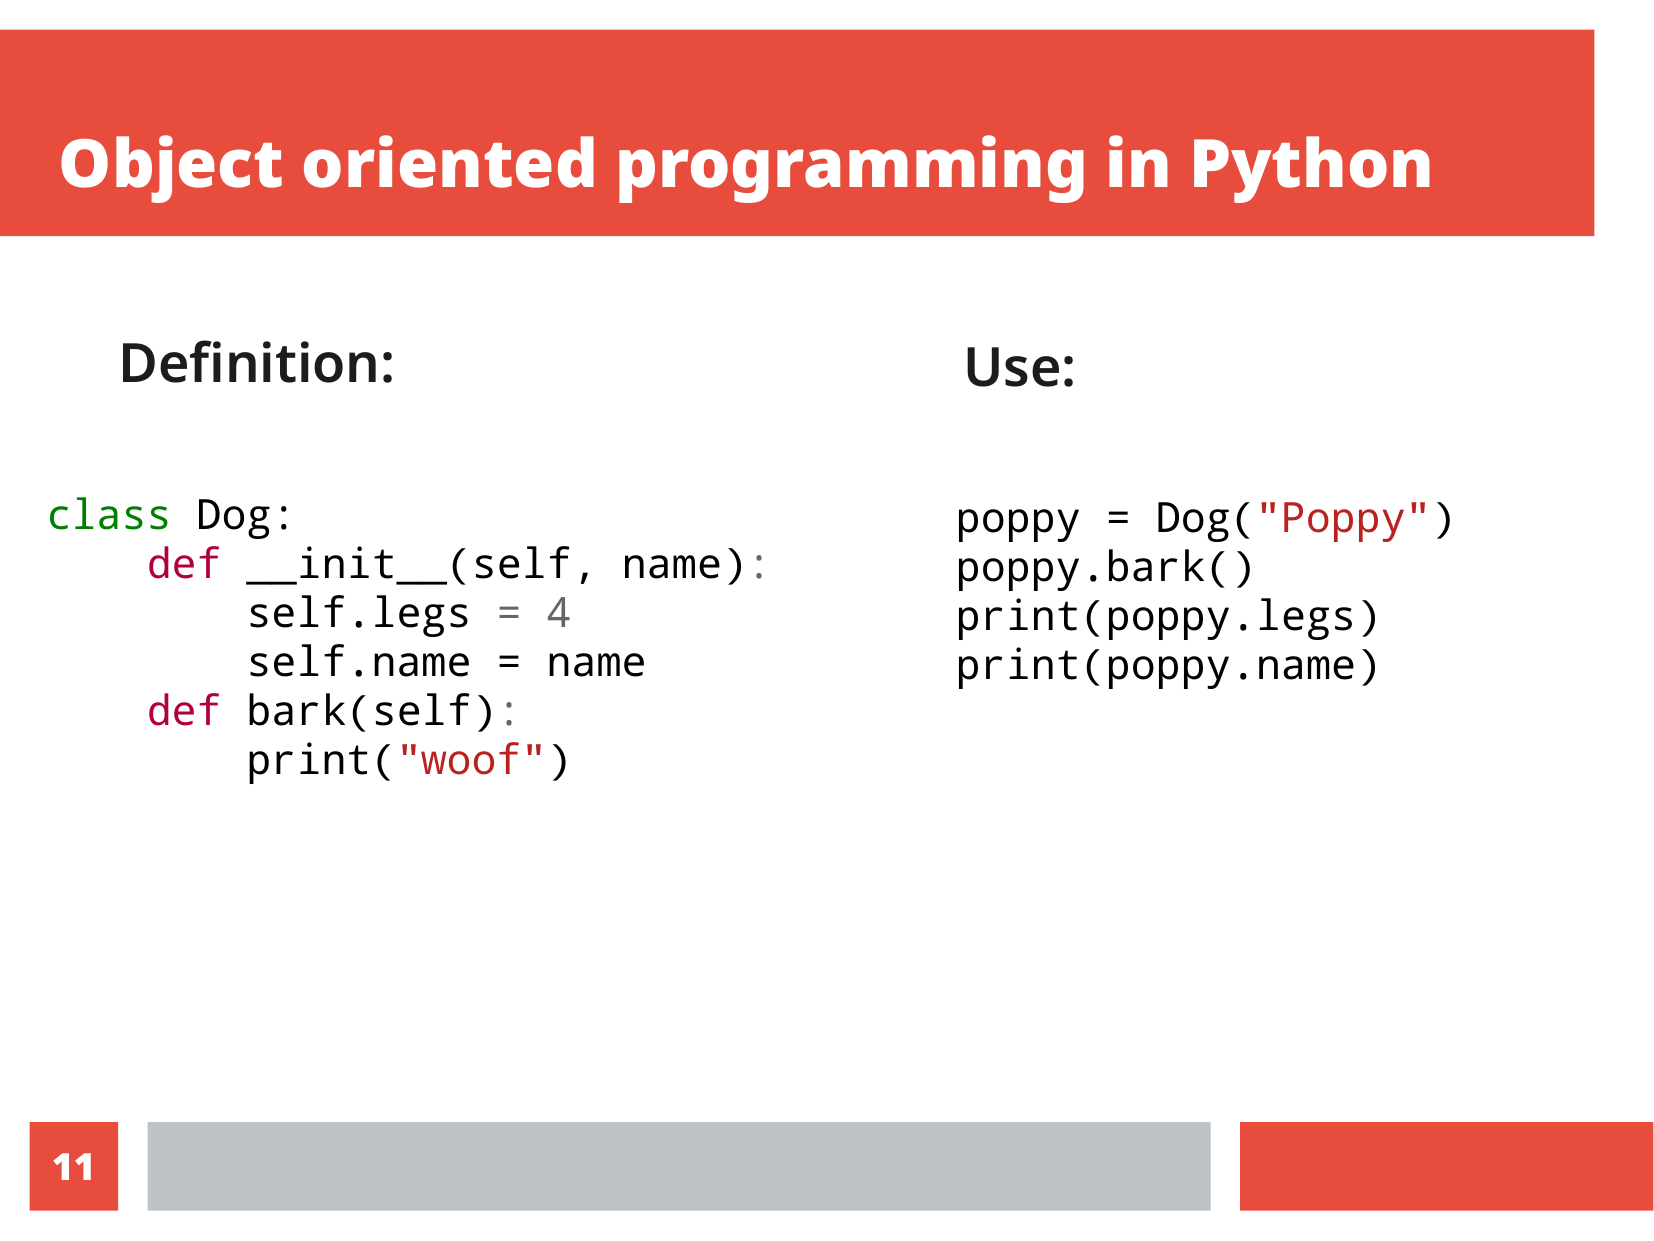

# Object oriented programming in Python
Definition:
Use:
class Dog:
 def __init__(self, name):
 self.legs = 4
 self.name = name
 def bark(self):
 print("woof")
poppy = Dog("Poppy")
poppy.bark()
print(poppy.legs)
print(poppy.name)
11